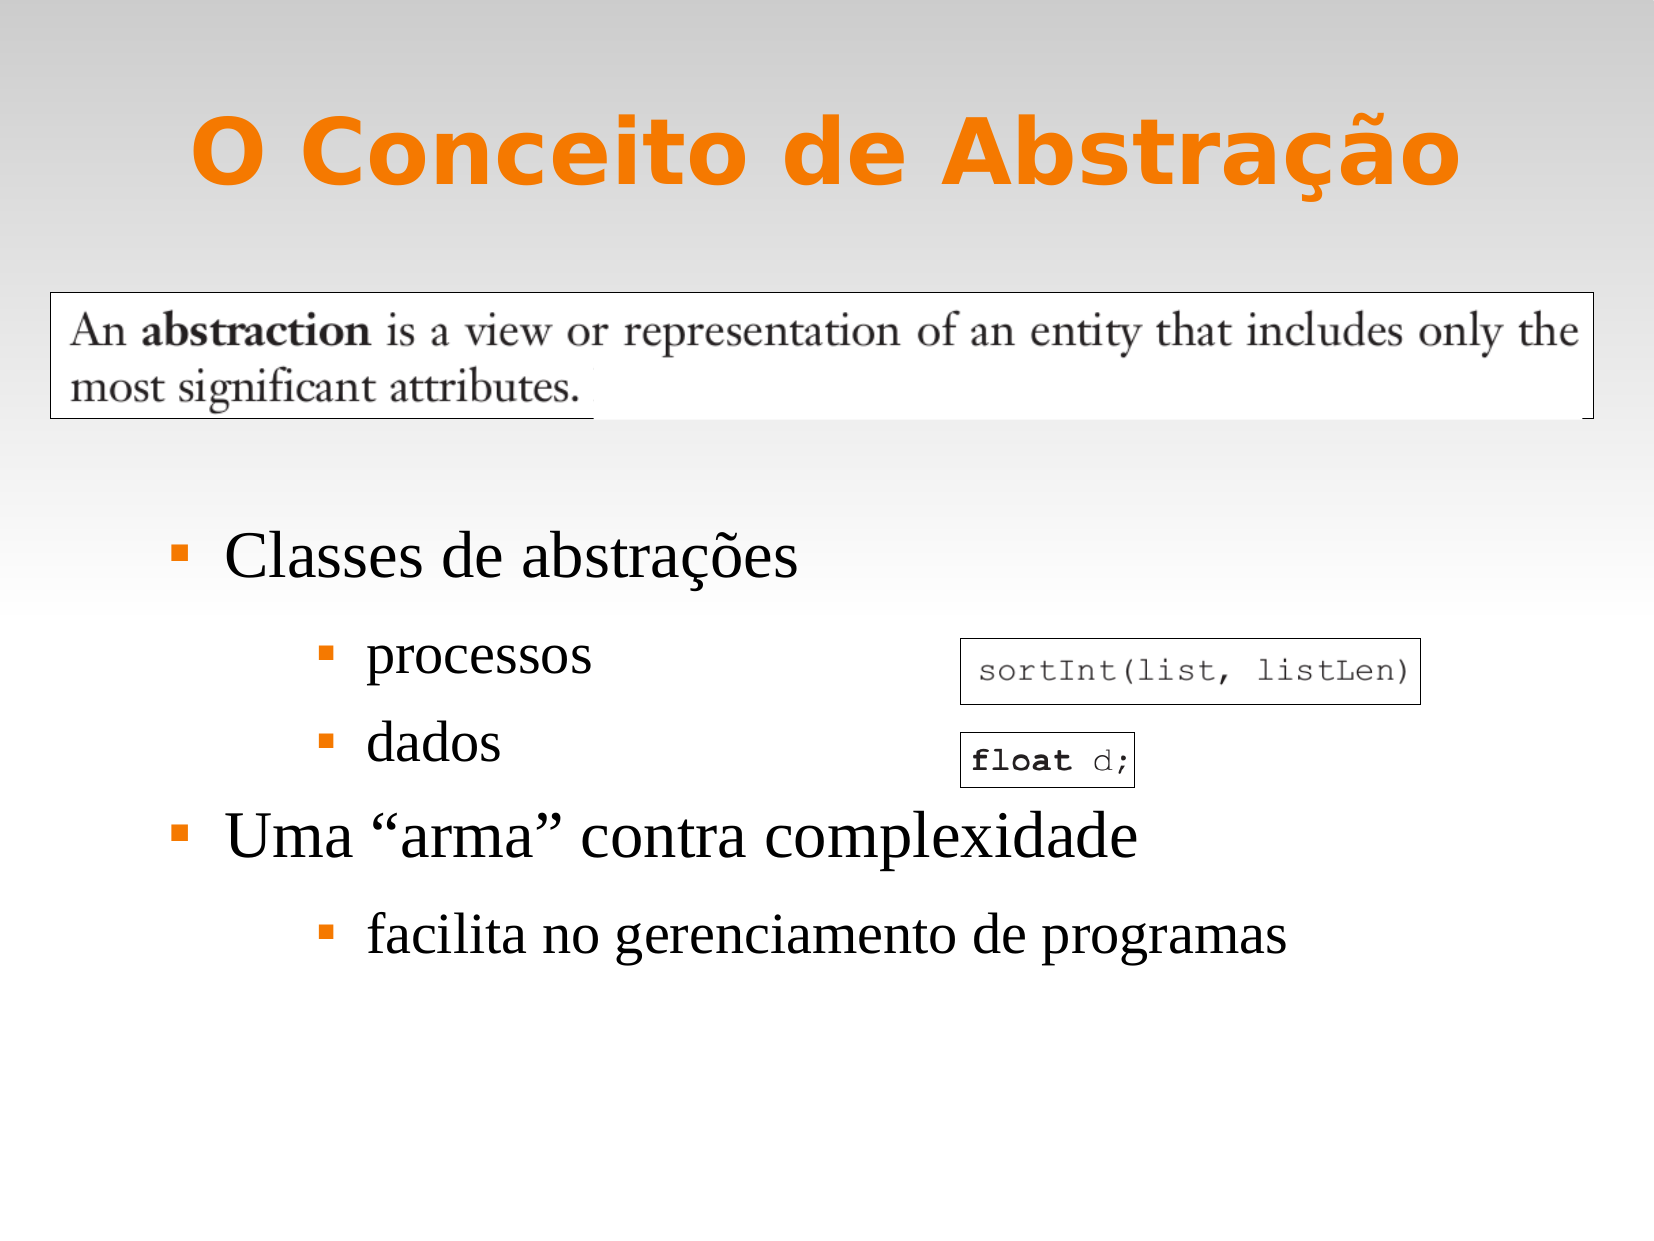

# O Conceito de Abstração
Classes de abstrações
processos
dados
Uma “arma” contra complexidade
facilita no gerenciamento de programas